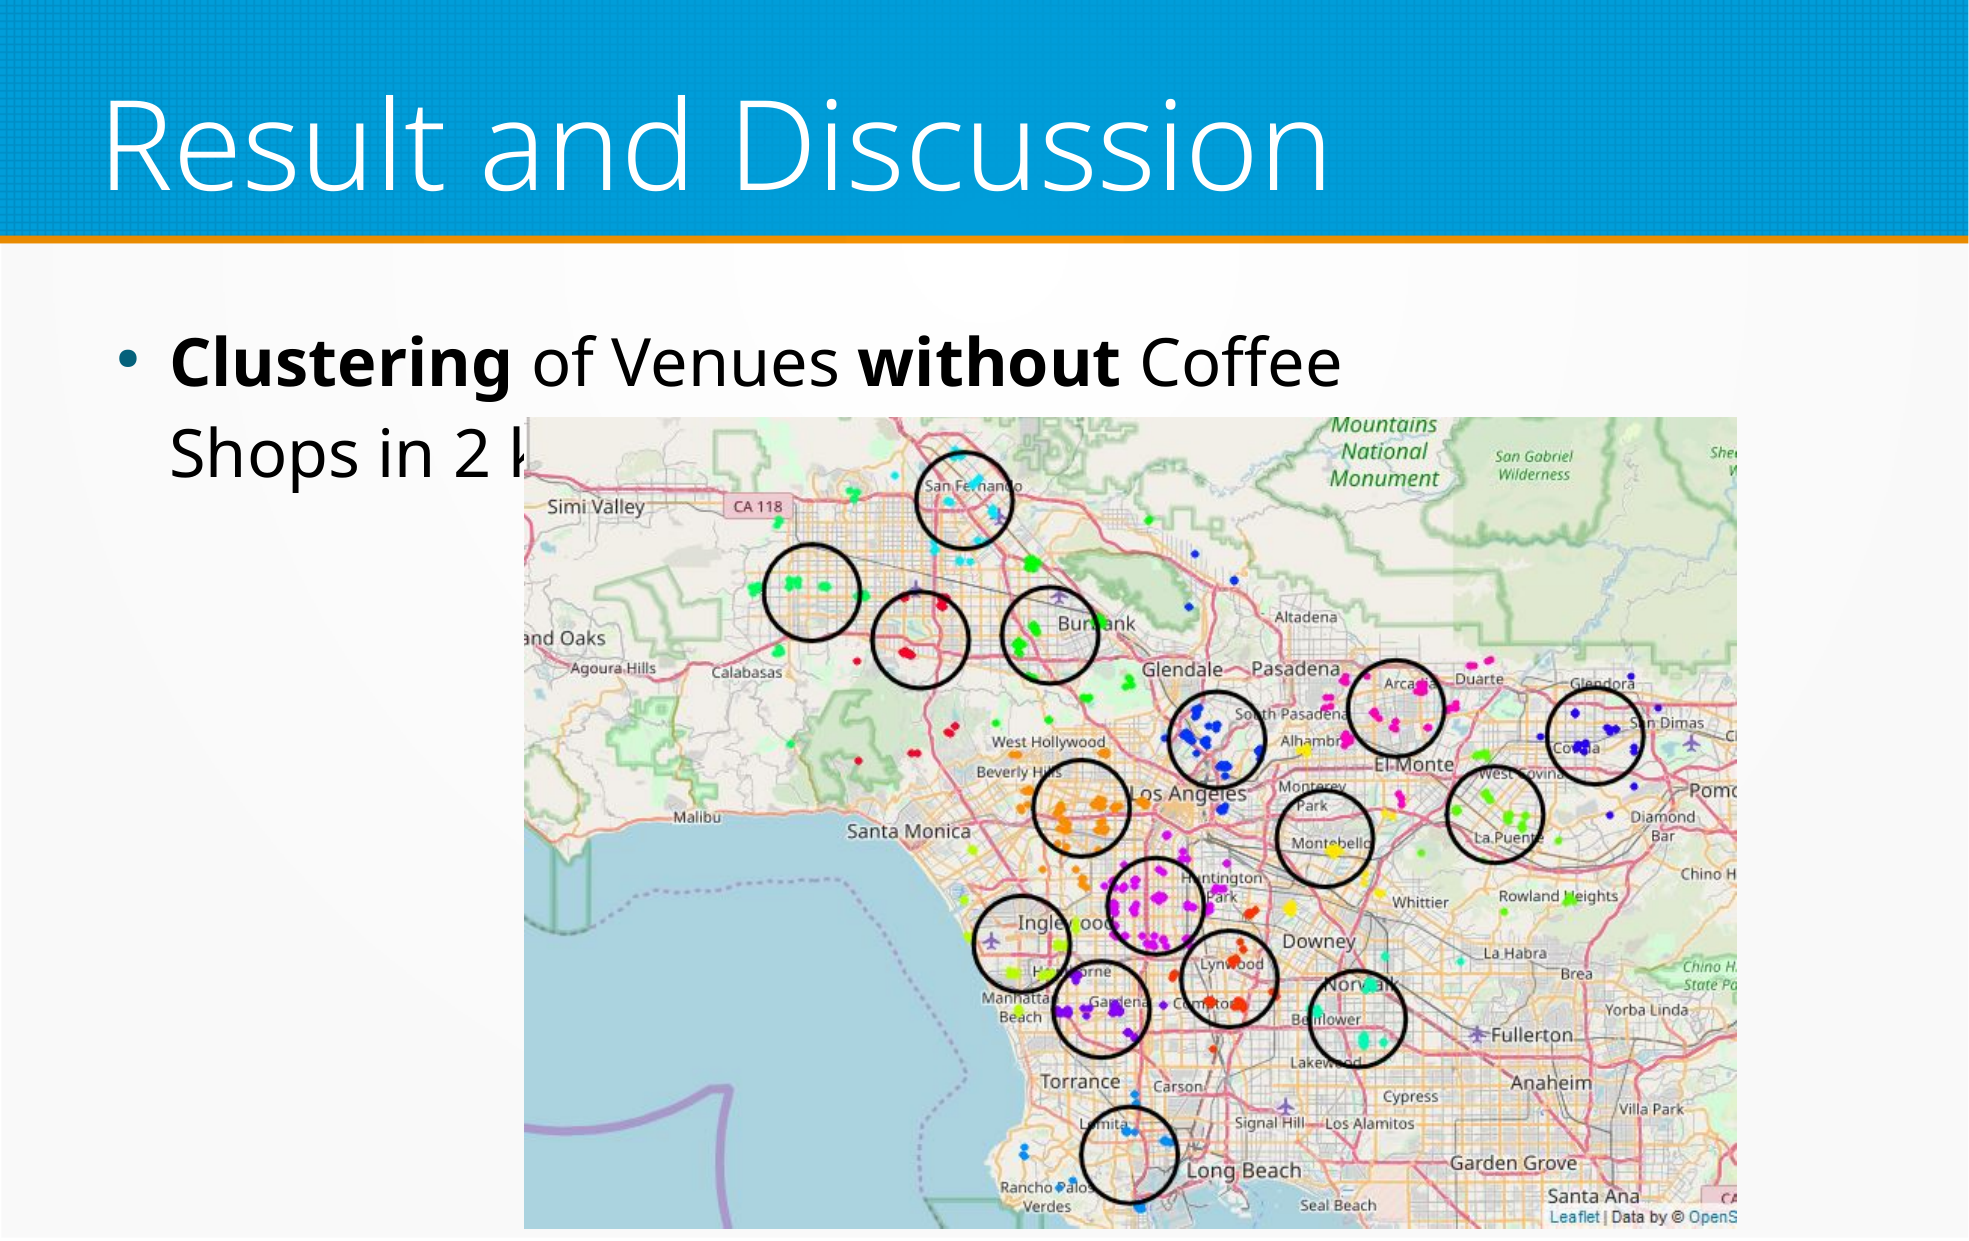

Result and Discussion
# Clustering of Venues without Coffee Shops in 2 km range